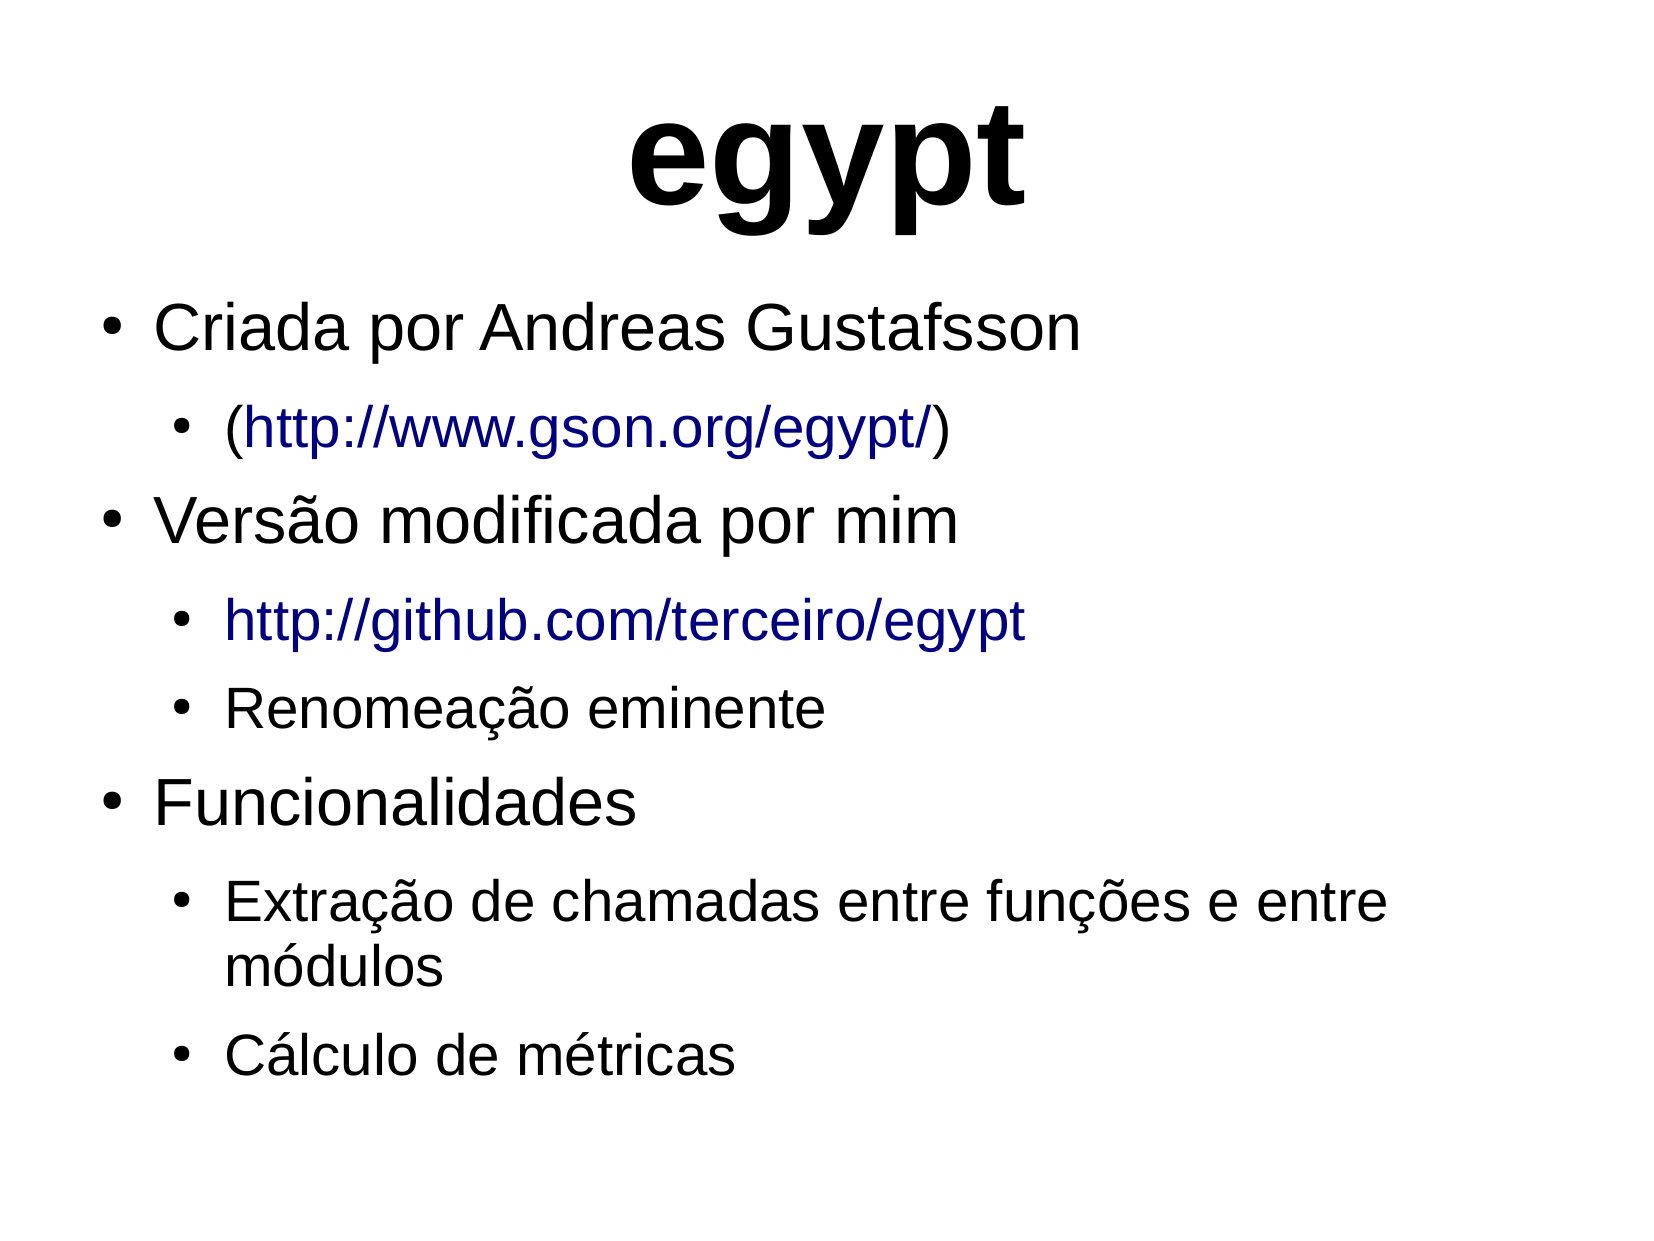

# egypt
Criada por Andreas Gustafsson
(http://www.gson.org/egypt/)
Versão modificada por mim
http://github.com/terceiro/egypt
Renomeação eminente
Funcionalidades
Extração de chamadas entre funções e entre módulos
Cálculo de métricas